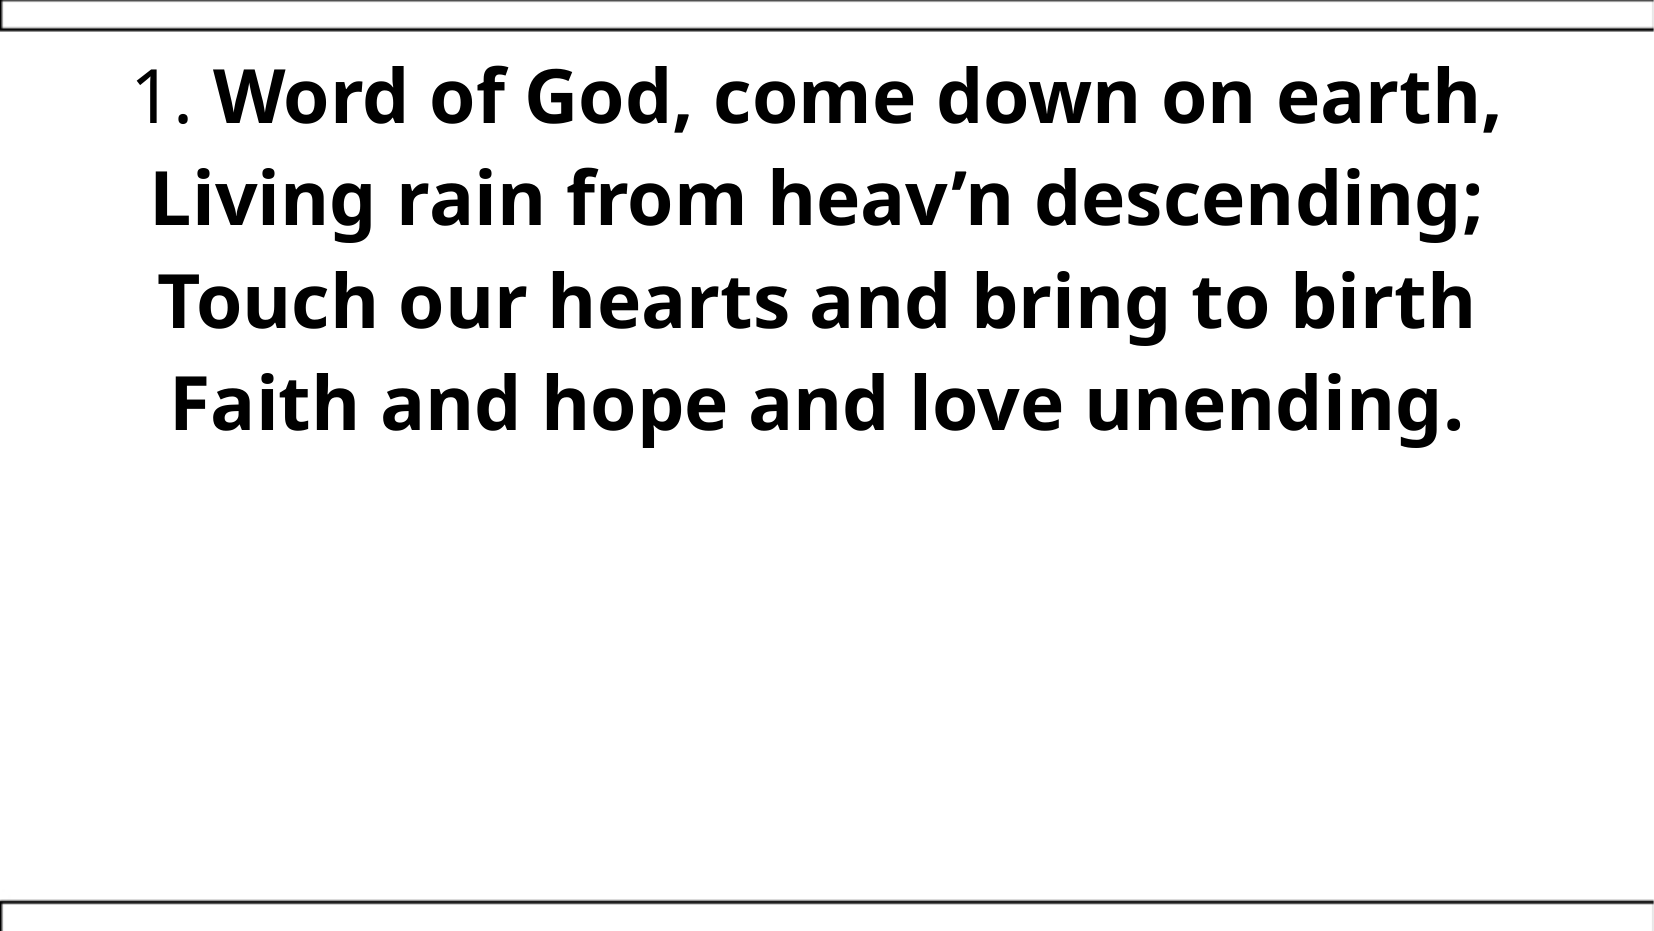

1. Word of God, come down on earth,
Living rain from heav’n descending;
Touch our hearts and bring to birth
Faith and hope and love unending.